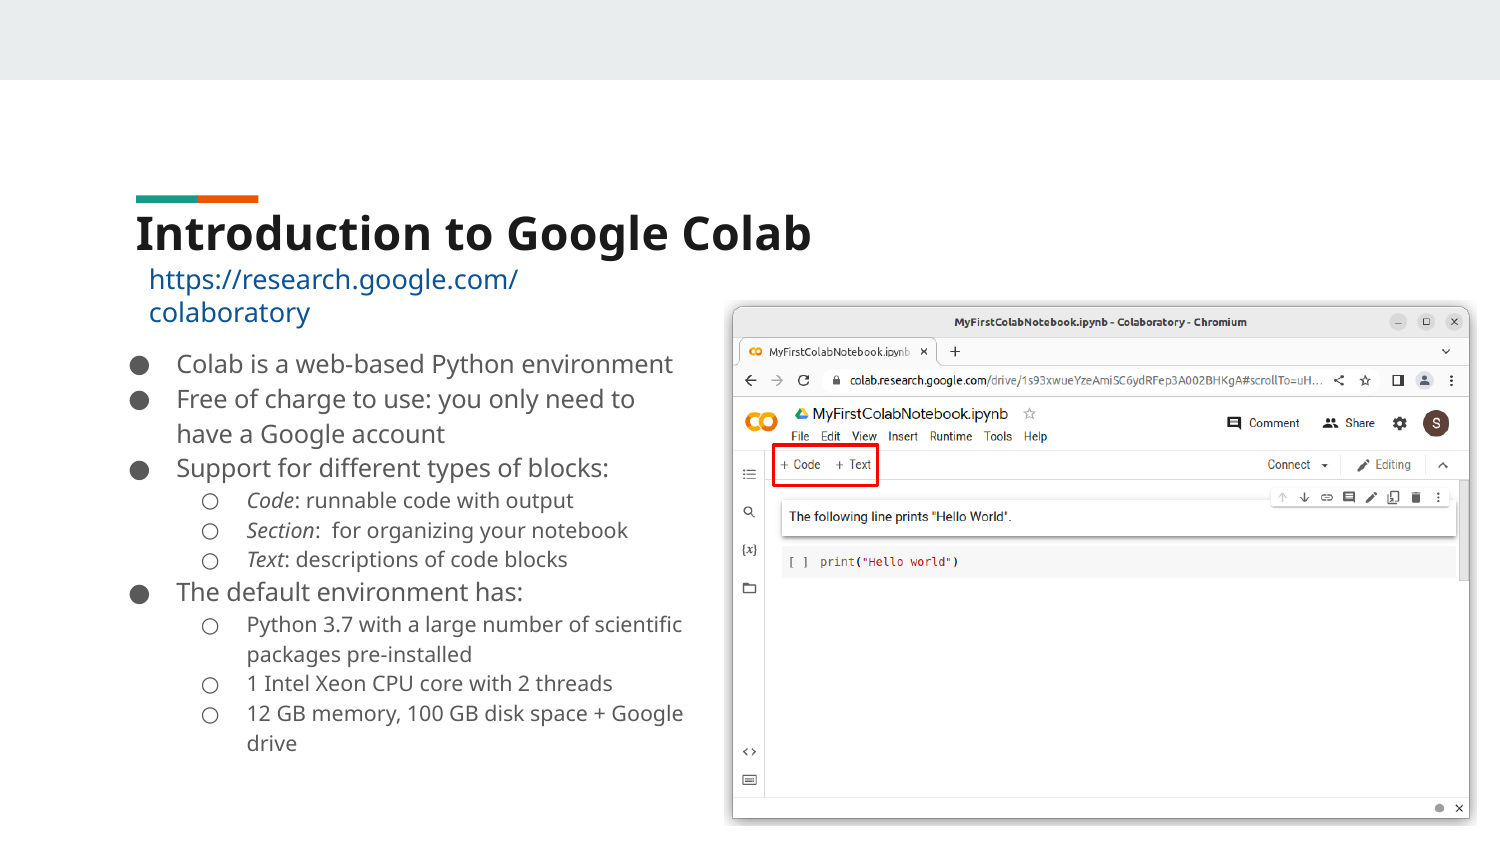

# Introduction to Google Colab
https://research.google.com/colaboratory
Colab is a web-based Python environment
Free of charge to use: you only need to have a Google account
Support for different types of blocks:
Code: runnable code with output
Section: for organizing your notebook
Text: descriptions of code blocks
The default environment has:
Python 3.7 with a large number of scientific packages pre-installed
1 Intel Xeon CPU core with 2 threads
12 GB memory, 100 GB disk space + Google drive